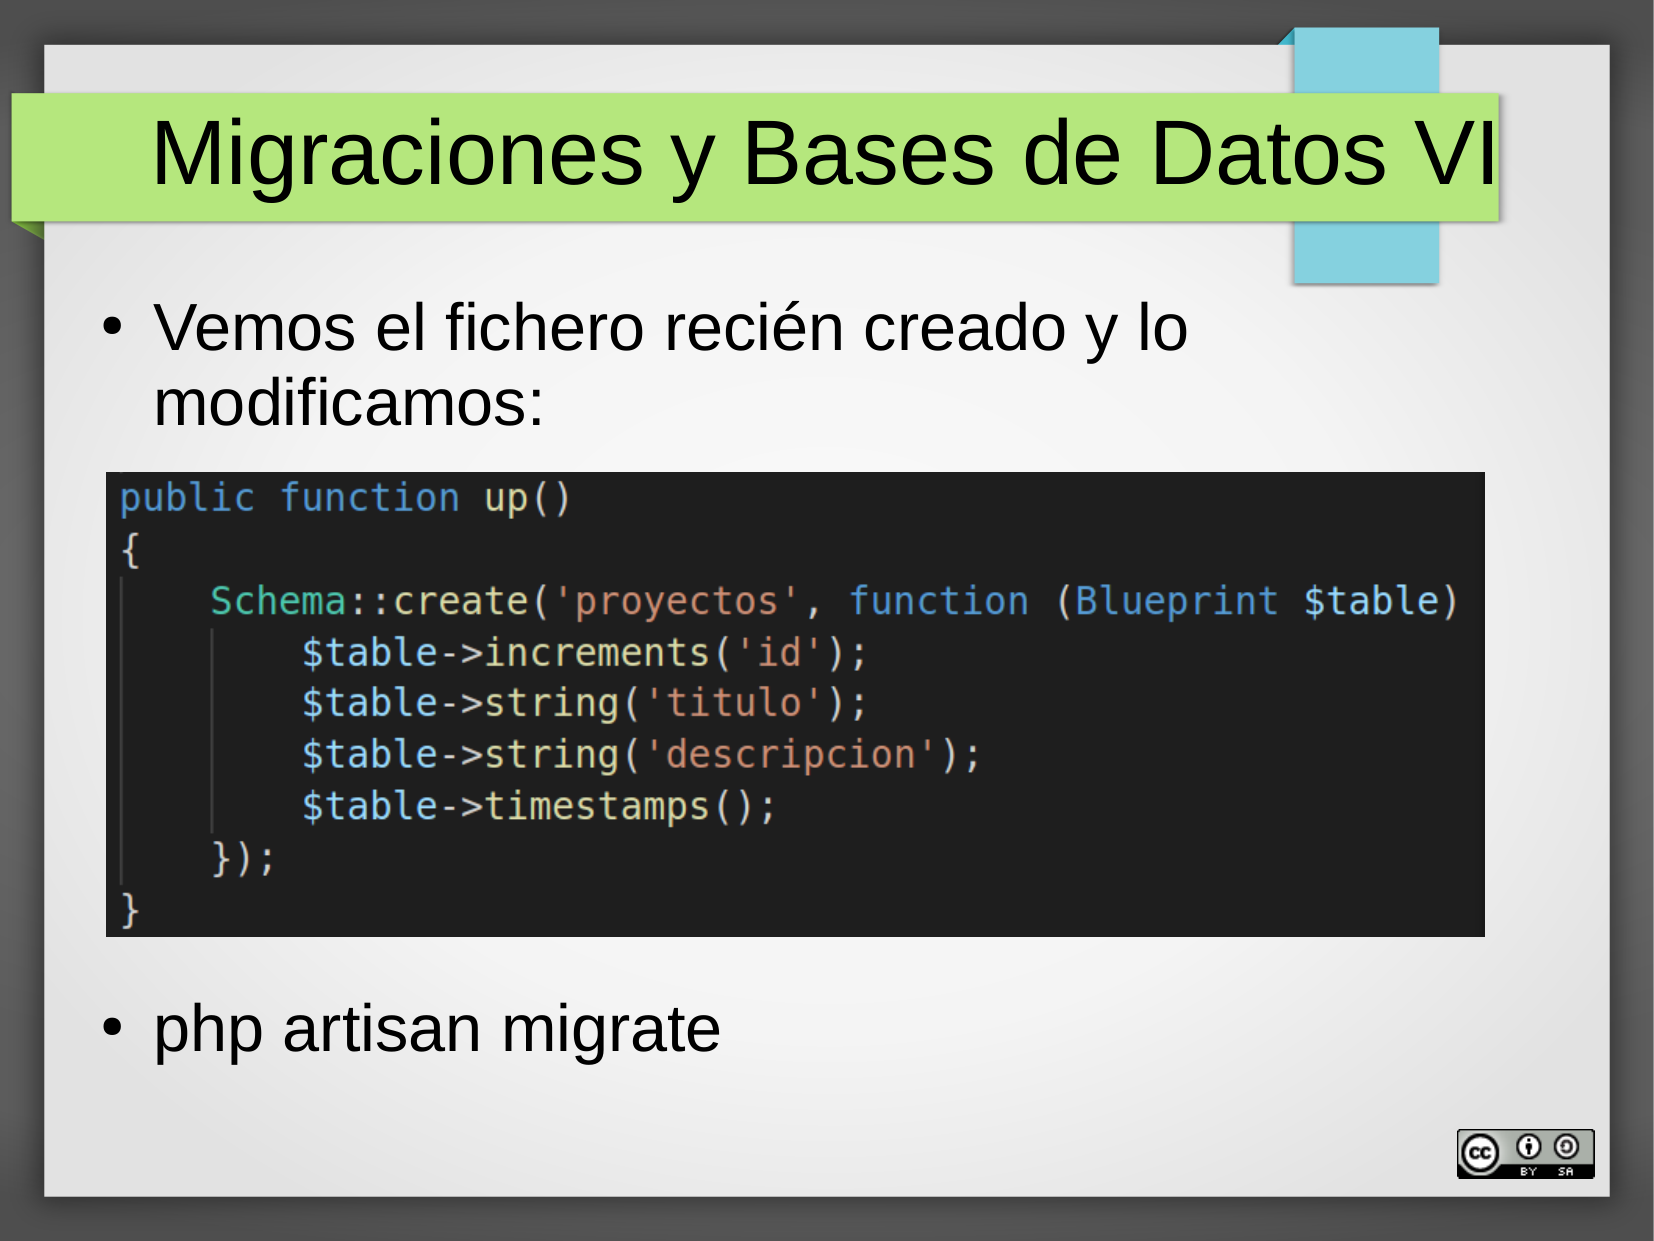

# Migraciones y Bases de Datos VI
Vemos el fichero recién creado y lo modificamos:
php artisan migrate